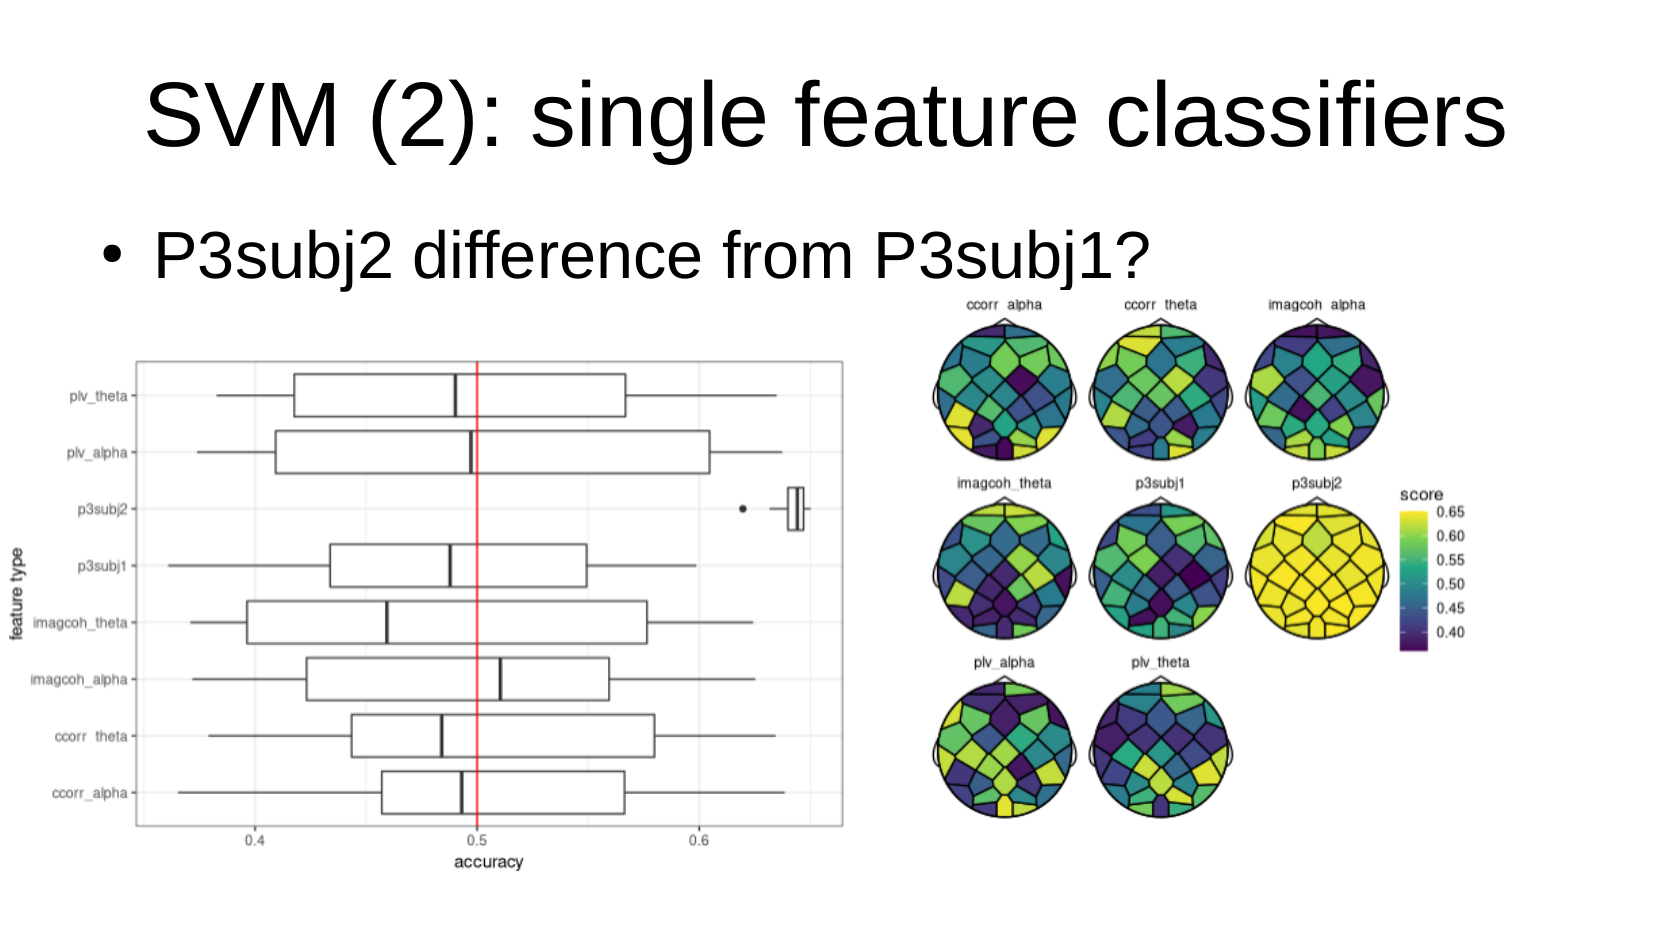

# SVM (2): single feature classifiers
P3subj2 difference from P3subj1?